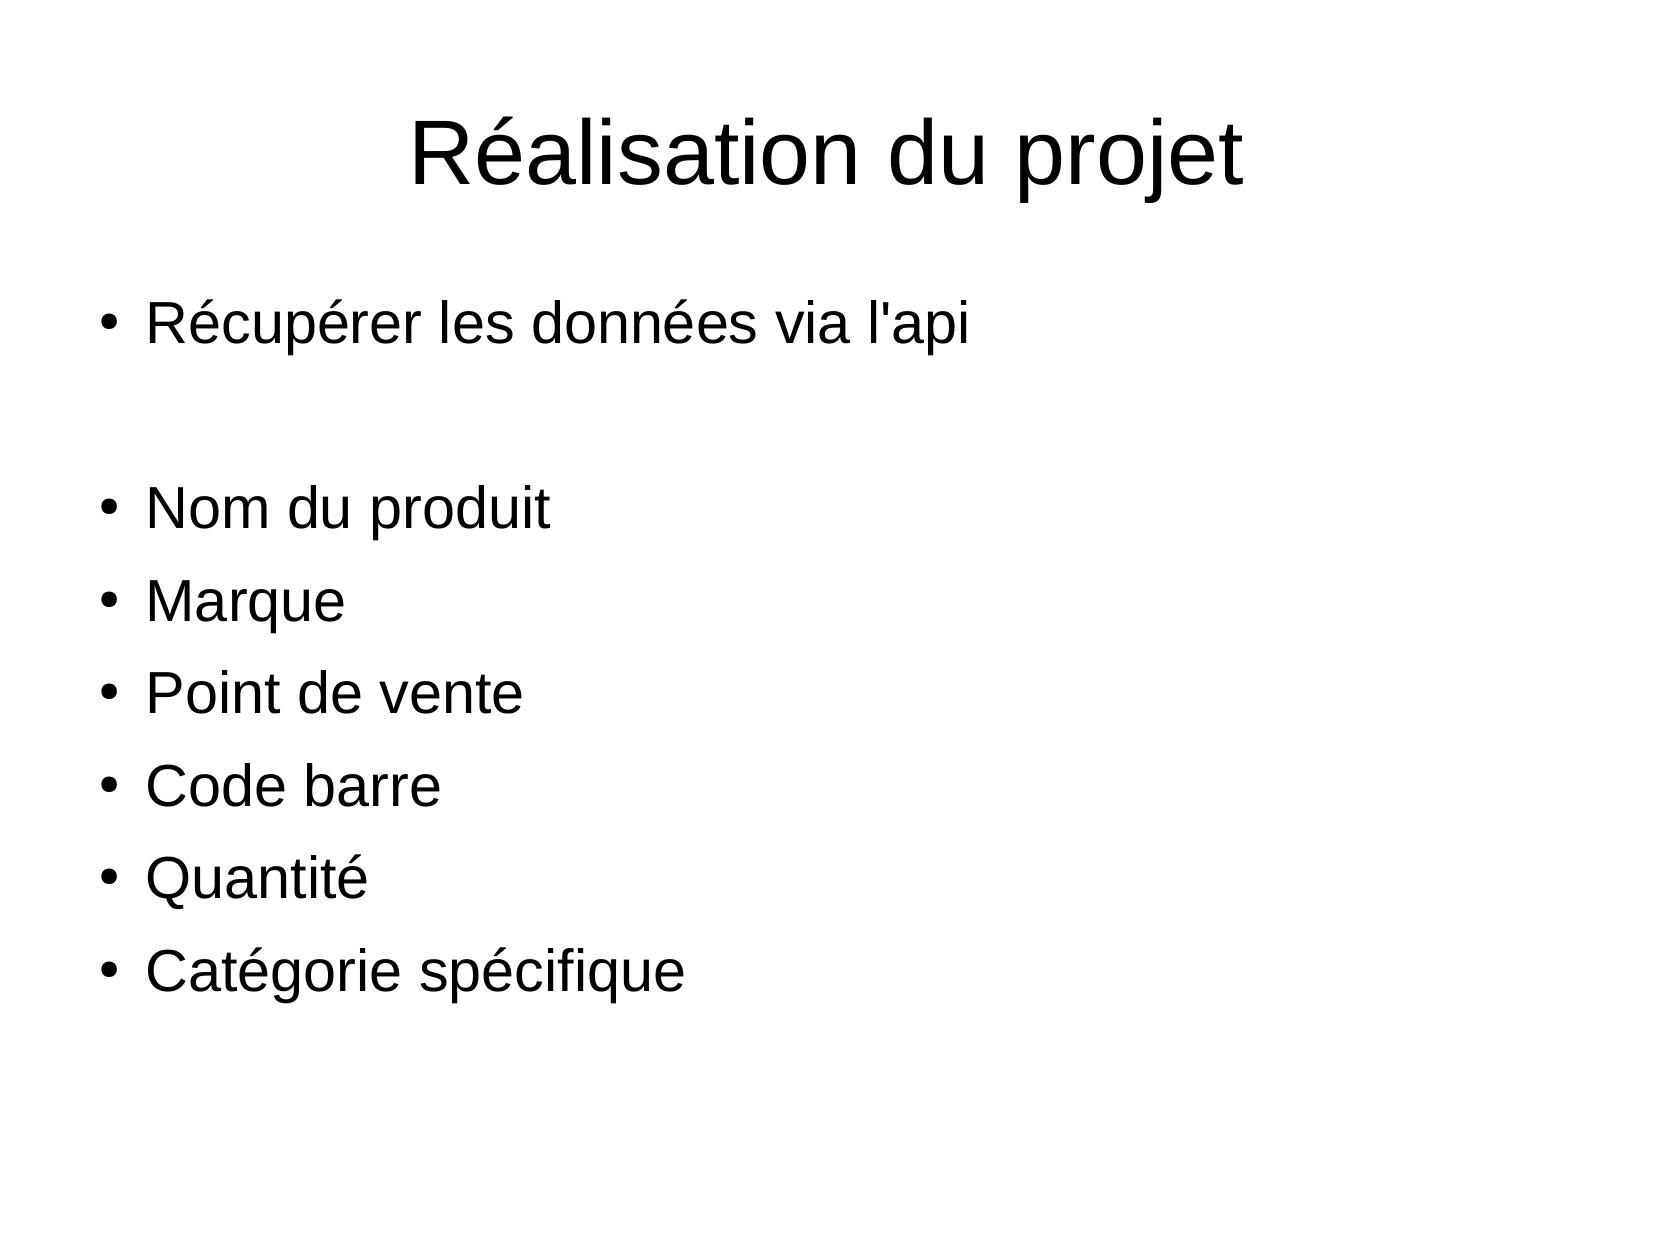

# Réalisation du projet
Récupérer les données via l'api
Nom du produit
Marque
Point de vente
Code barre
Quantité
Catégorie spécifique